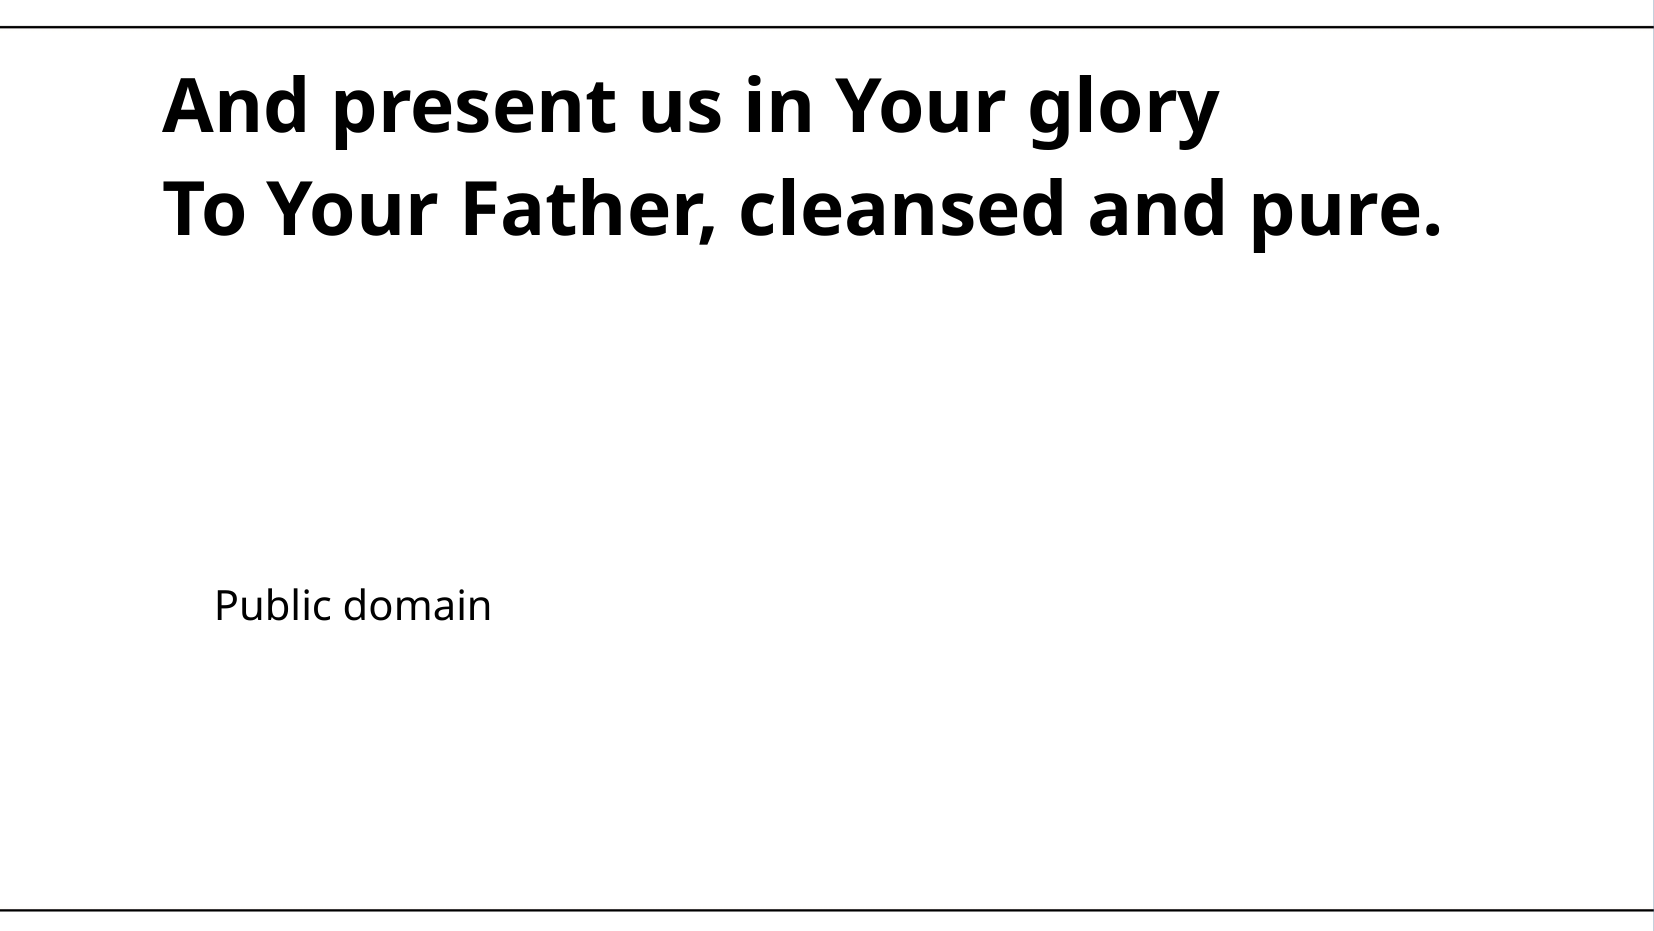

And present us in Your glory
 To Your Father, cleansed and pure.
 Public domain